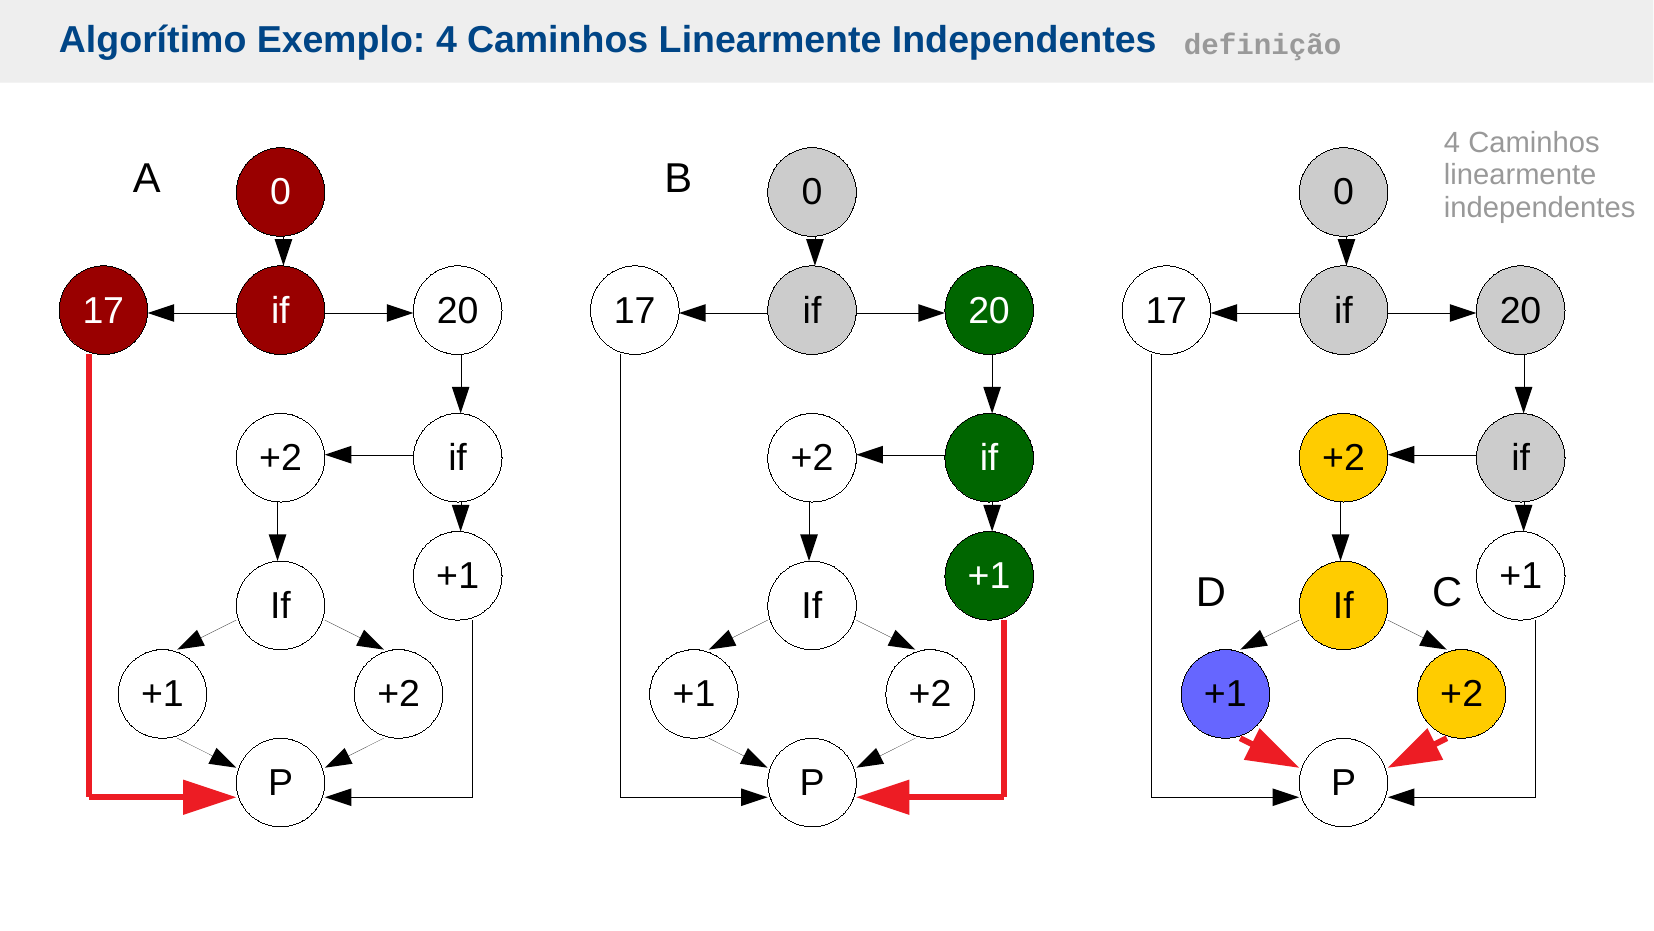

Algorítimo Exemplo: 4 Caminhos Linearmente Independentes
definição
# Conceito
4 Caminhos
linearmente
independentes
A
0
B
0
0
17
if
20
17
if
20
17
if
20
+2
if
+2
if
+2
if
+1
+1
+1
If
If
D
If
C
+1
+2
+1
+2
+1
+2
P
P
P